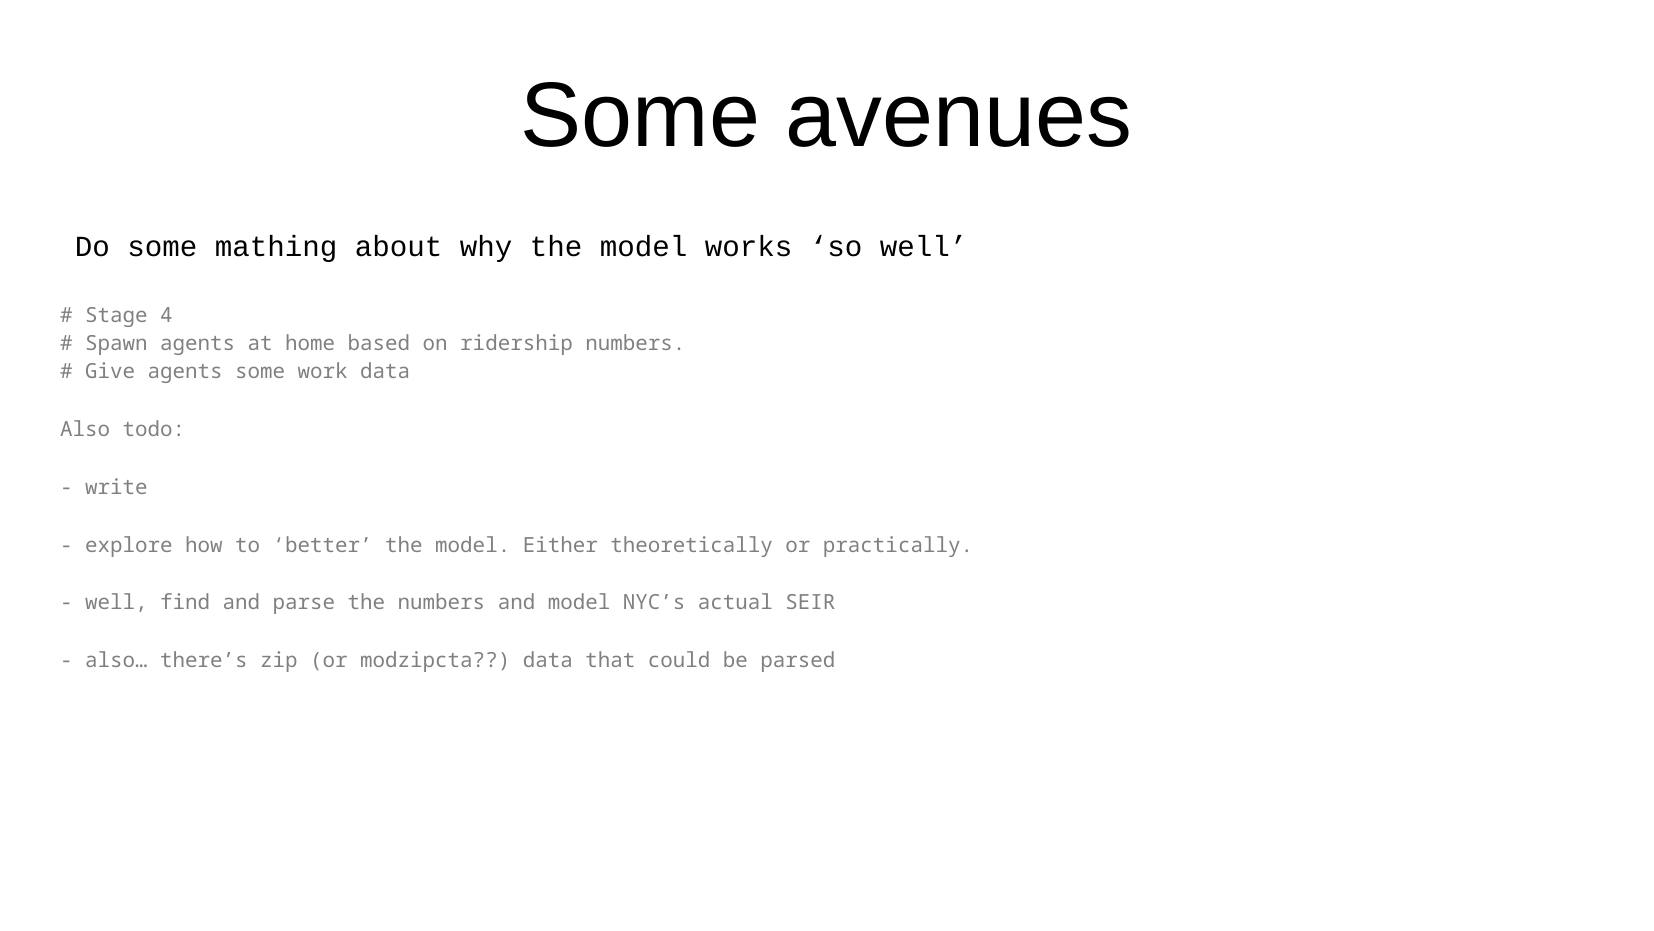

# Some avenues
Do some mathing about why the model works ‘so well’
# Stage 4 # Spawn agents at home based on ridership numbers. # Give agents some work data
Also todo:
- write
- explore how to ‘better’ the model. Either theoretically or practically.
- well, find and parse the numbers and model NYC’s actual SEIR
- also… there’s zip (or modzipcta??) data that could be parsed